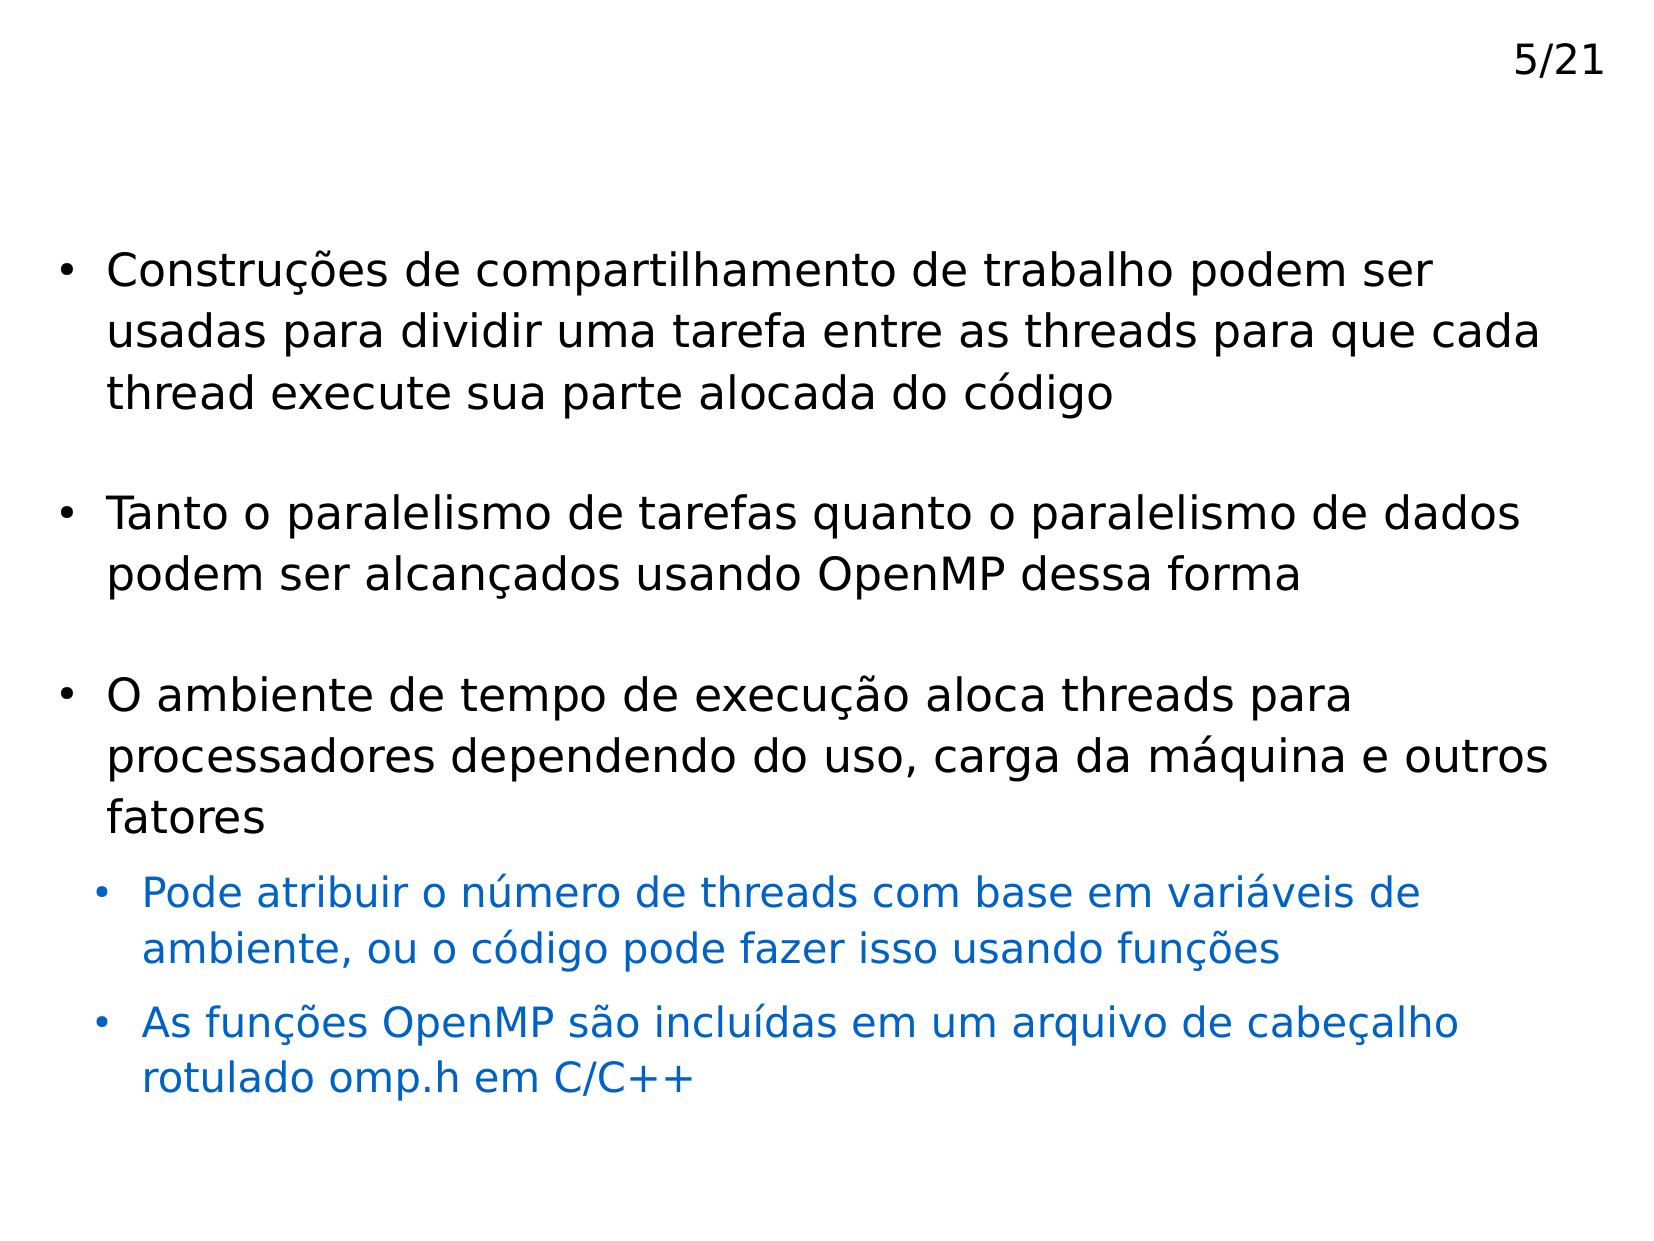

#
5
Construções de compartilhamento de trabalho podem ser usadas para dividir uma tarefa entre as threads para que cada thread execute sua parte alocada do código
Tanto o paralelismo de tarefas quanto o paralelismo de dados podem ser alcançados usando OpenMP dessa forma
O ambiente de tempo de execução aloca threads para processadores dependendo do uso, carga da máquina e outros fatores
Pode atribuir o número de threads com base em variáveis ​​de ambiente, ou o código pode fazer isso usando funções
As funções OpenMP são incluídas em um arquivo de cabeçalho rotulado omp.h em C/C++